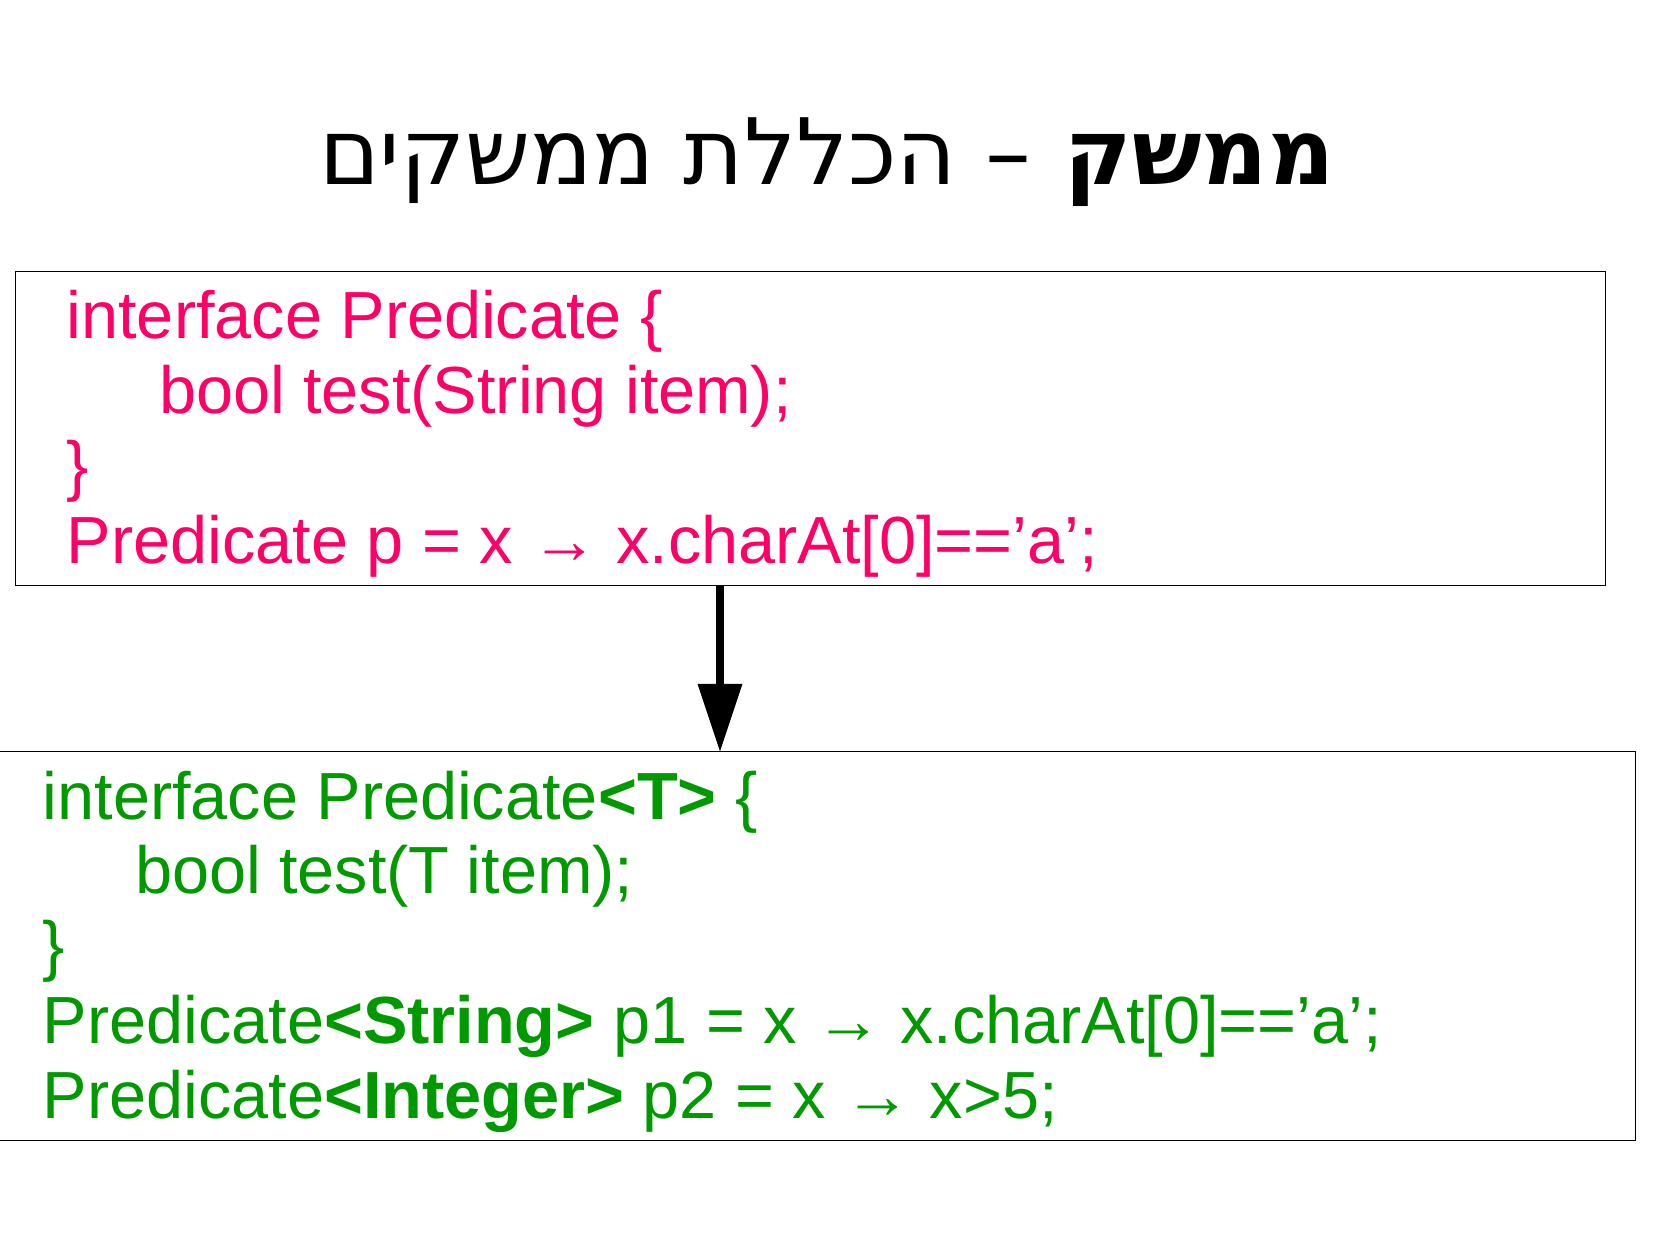

# ממשק – הכללת ממשקים
 interface Predicate {
 bool test(String item);
 }
 Predicate p = x → x.charAt[0]==’a’;
 interface Predicate<T> {
 bool test(T item);
 }
 Predicate<String> p1 = x → x.charAt[0]==’a’;
 Predicate<Integer> p2 = x → x>5;